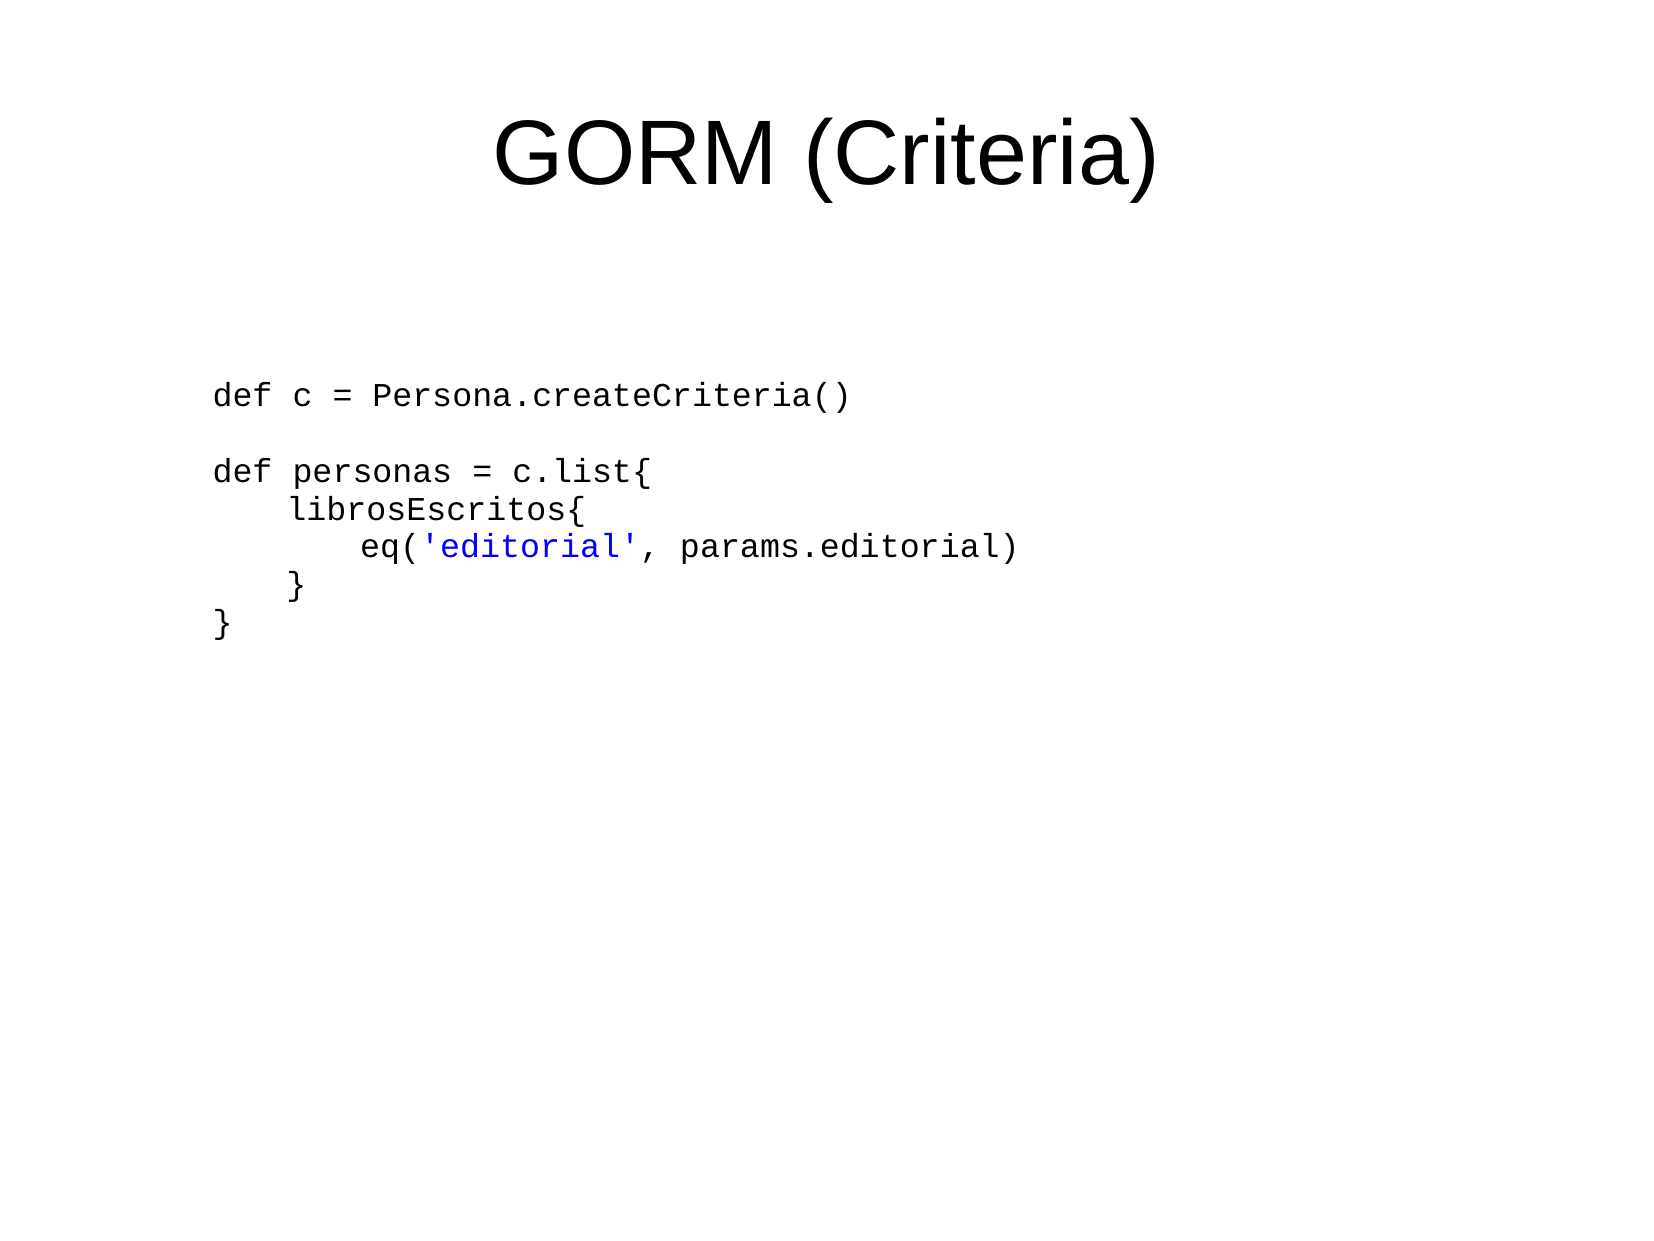

# GORM (Criteria)
def c = Persona.createCriteria()
def personas = c.list{
	librosEscritos{
		eq('editorial', params.editorial)
	}
}